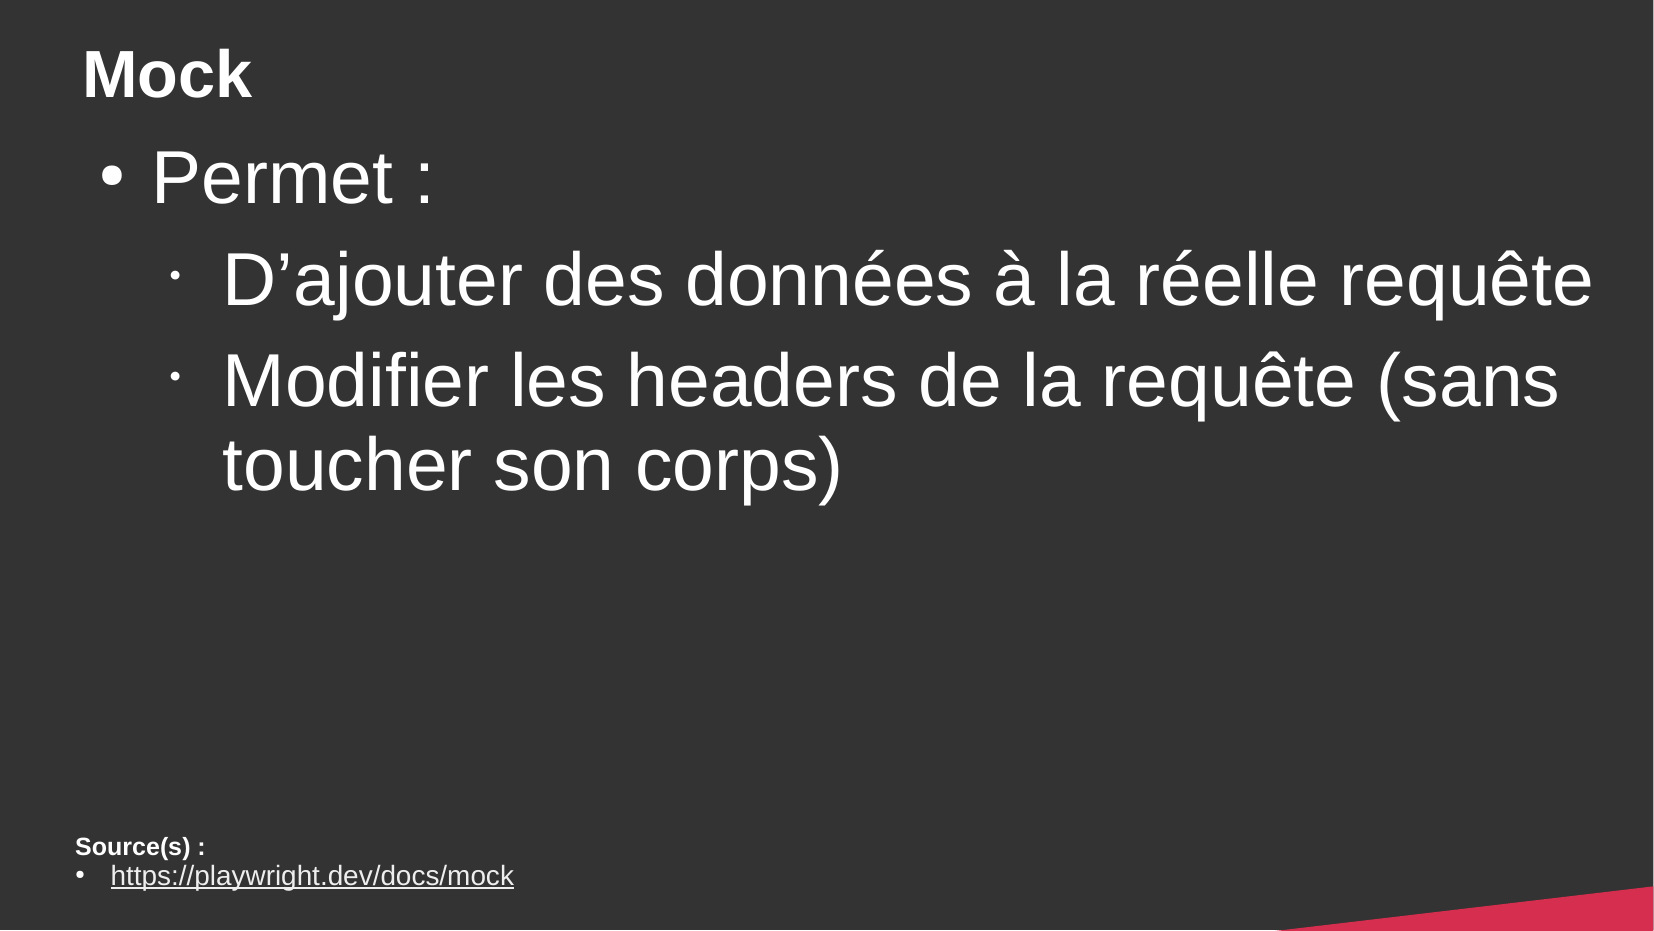

# Mock
Permet :
D’ajouter des données à la réelle requête
Modifier les headers de la requête (sans toucher son corps)
Source(s) :
https://playwright.dev/docs/mock